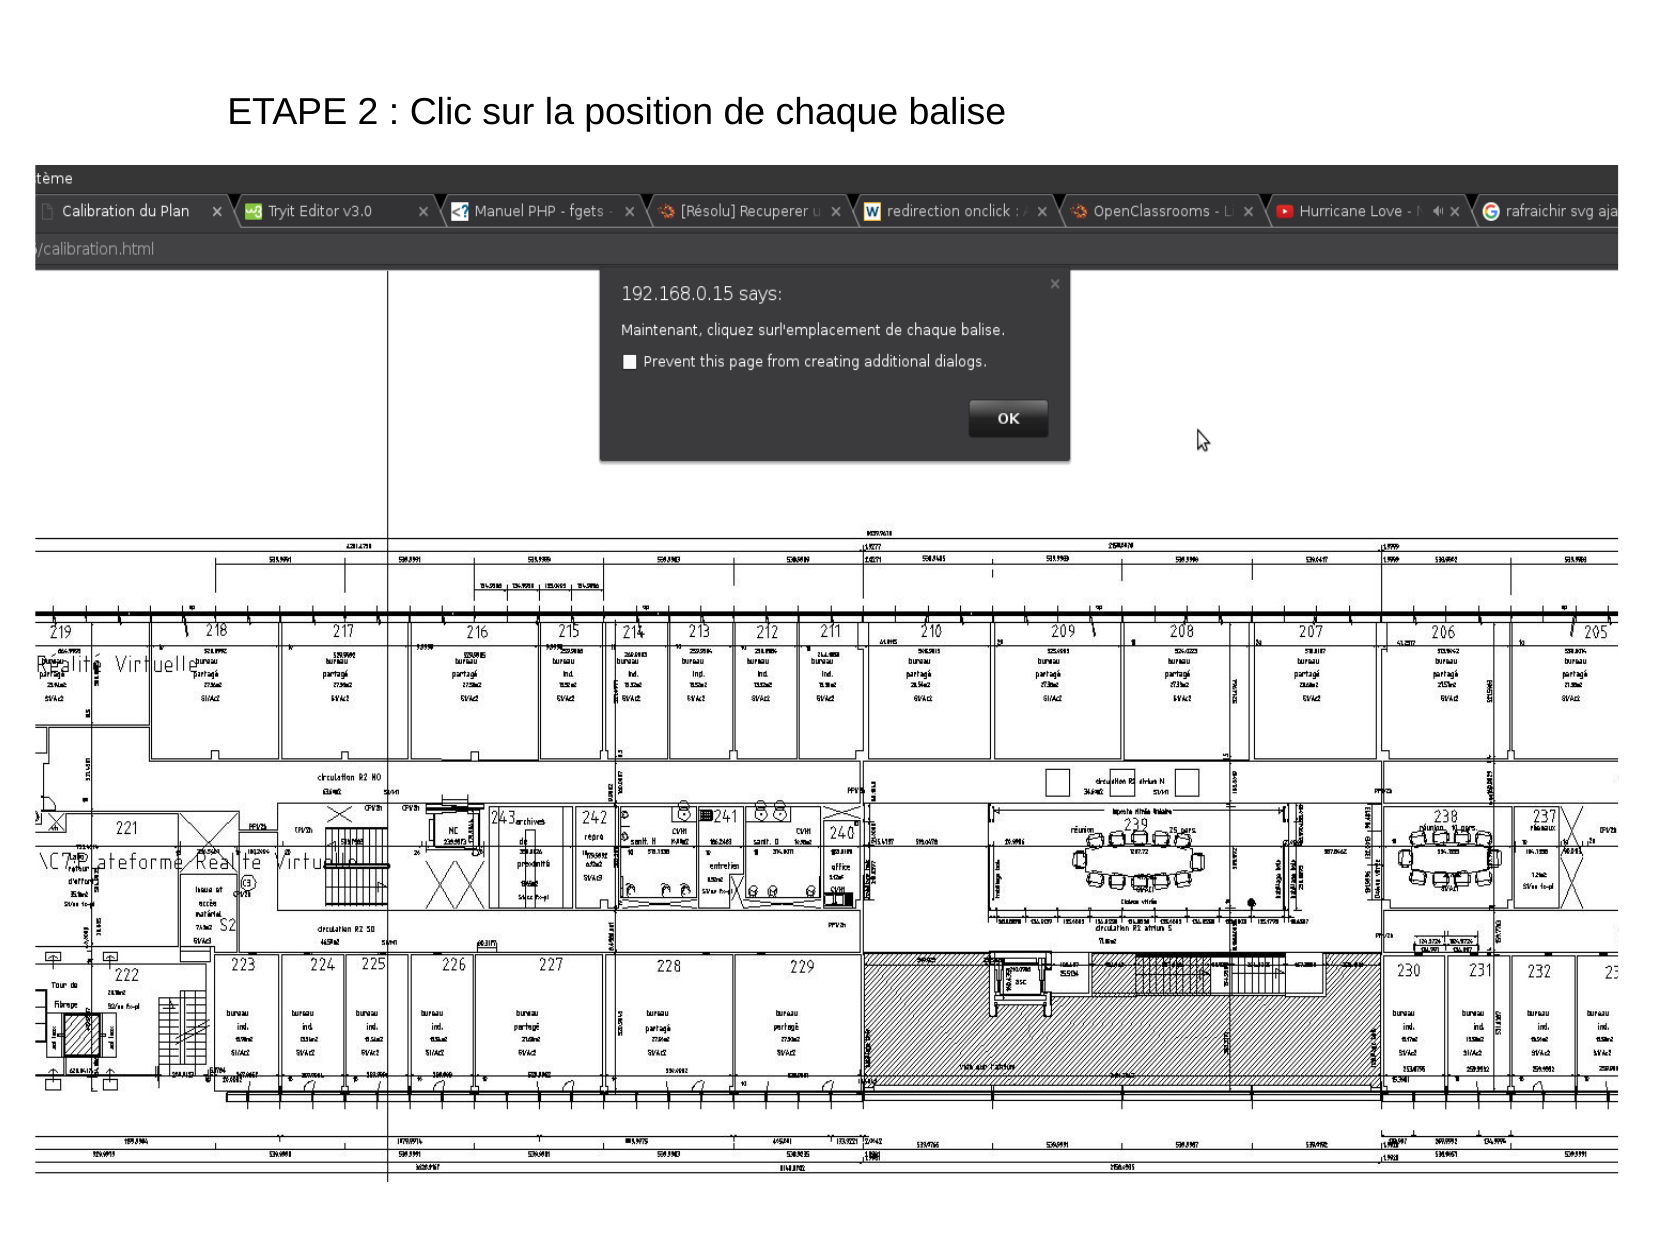

ETAPE 2 : Clic sur la position de chaque balise